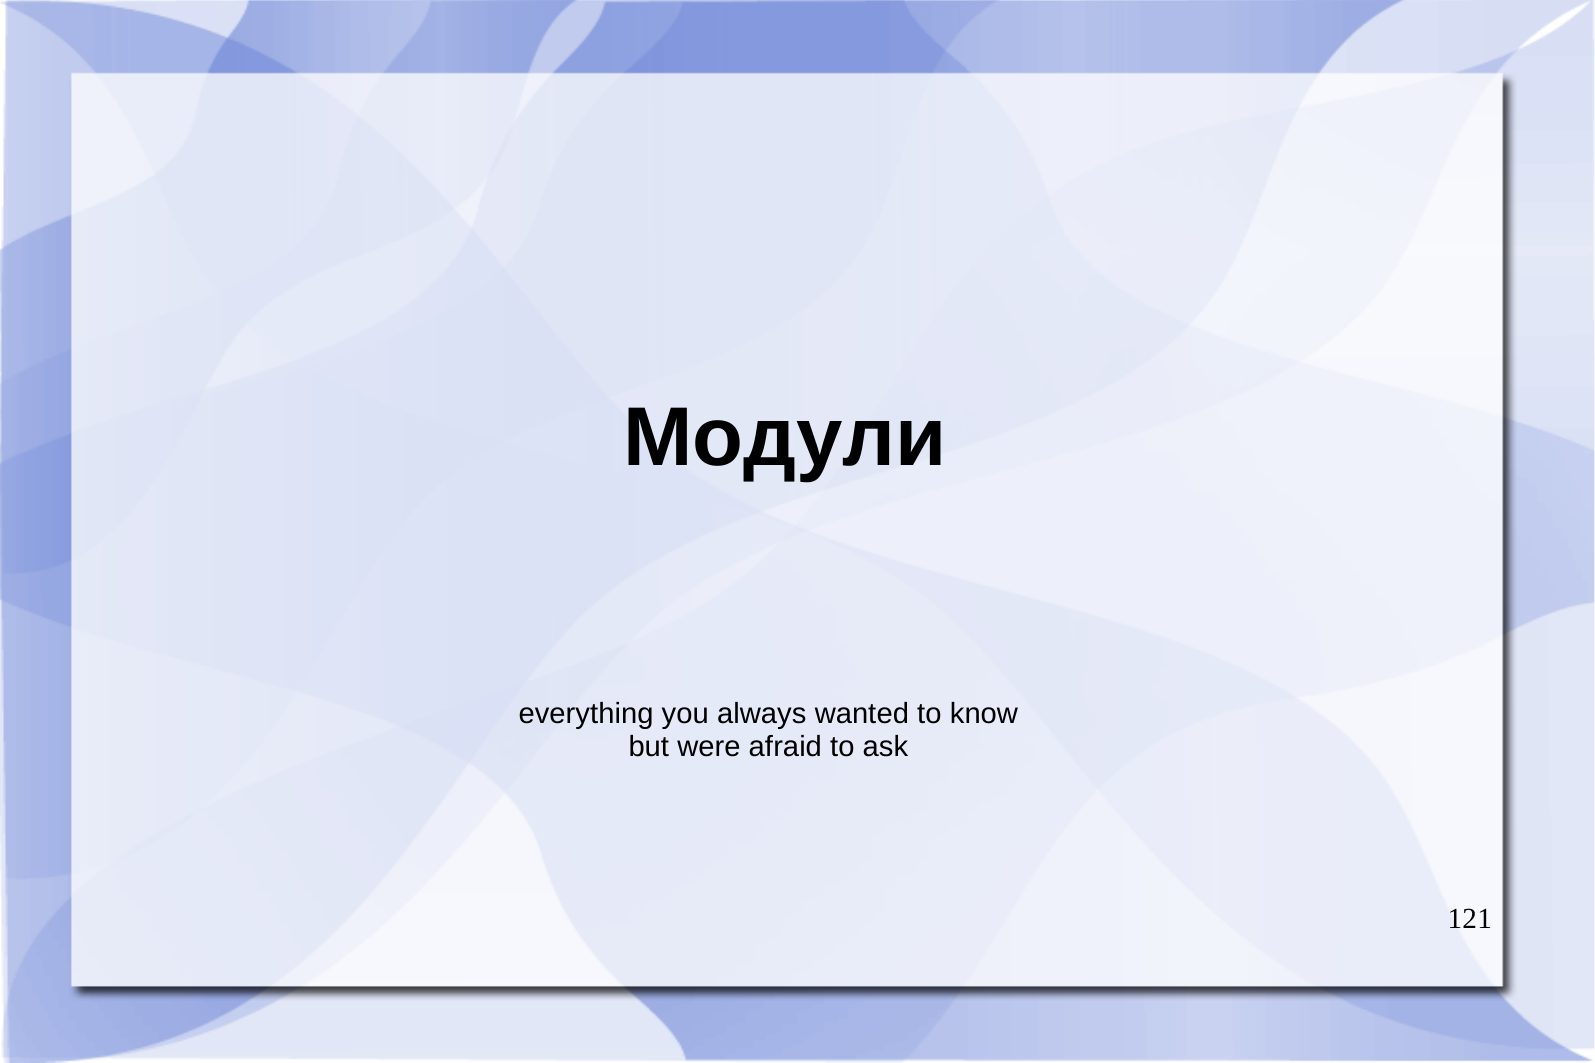

# Модули
everything you always wanted to know
but were afraid to ask
121